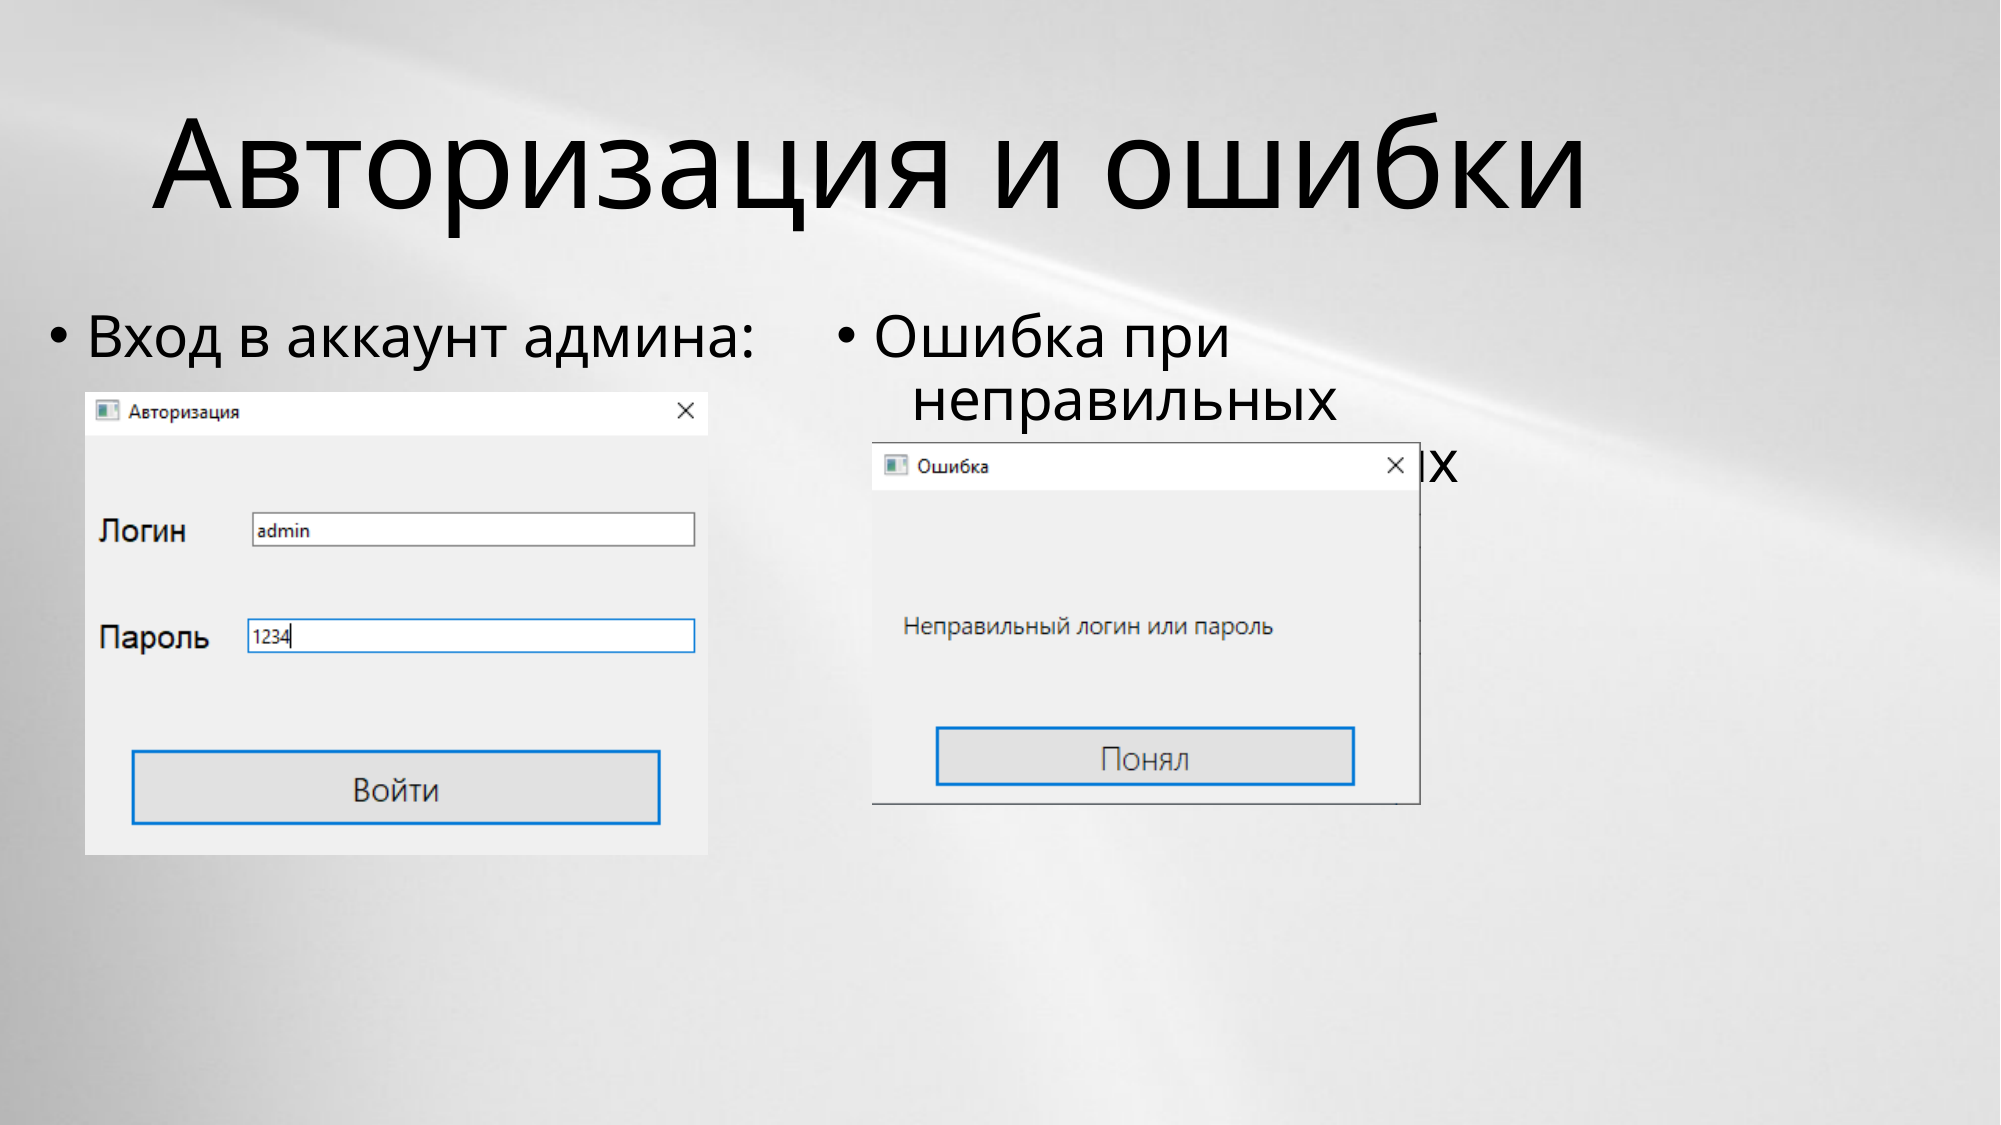

# Авторизация и ошибки
Вход в аккаунт админа:
Ошибка при неправильных введенных данных